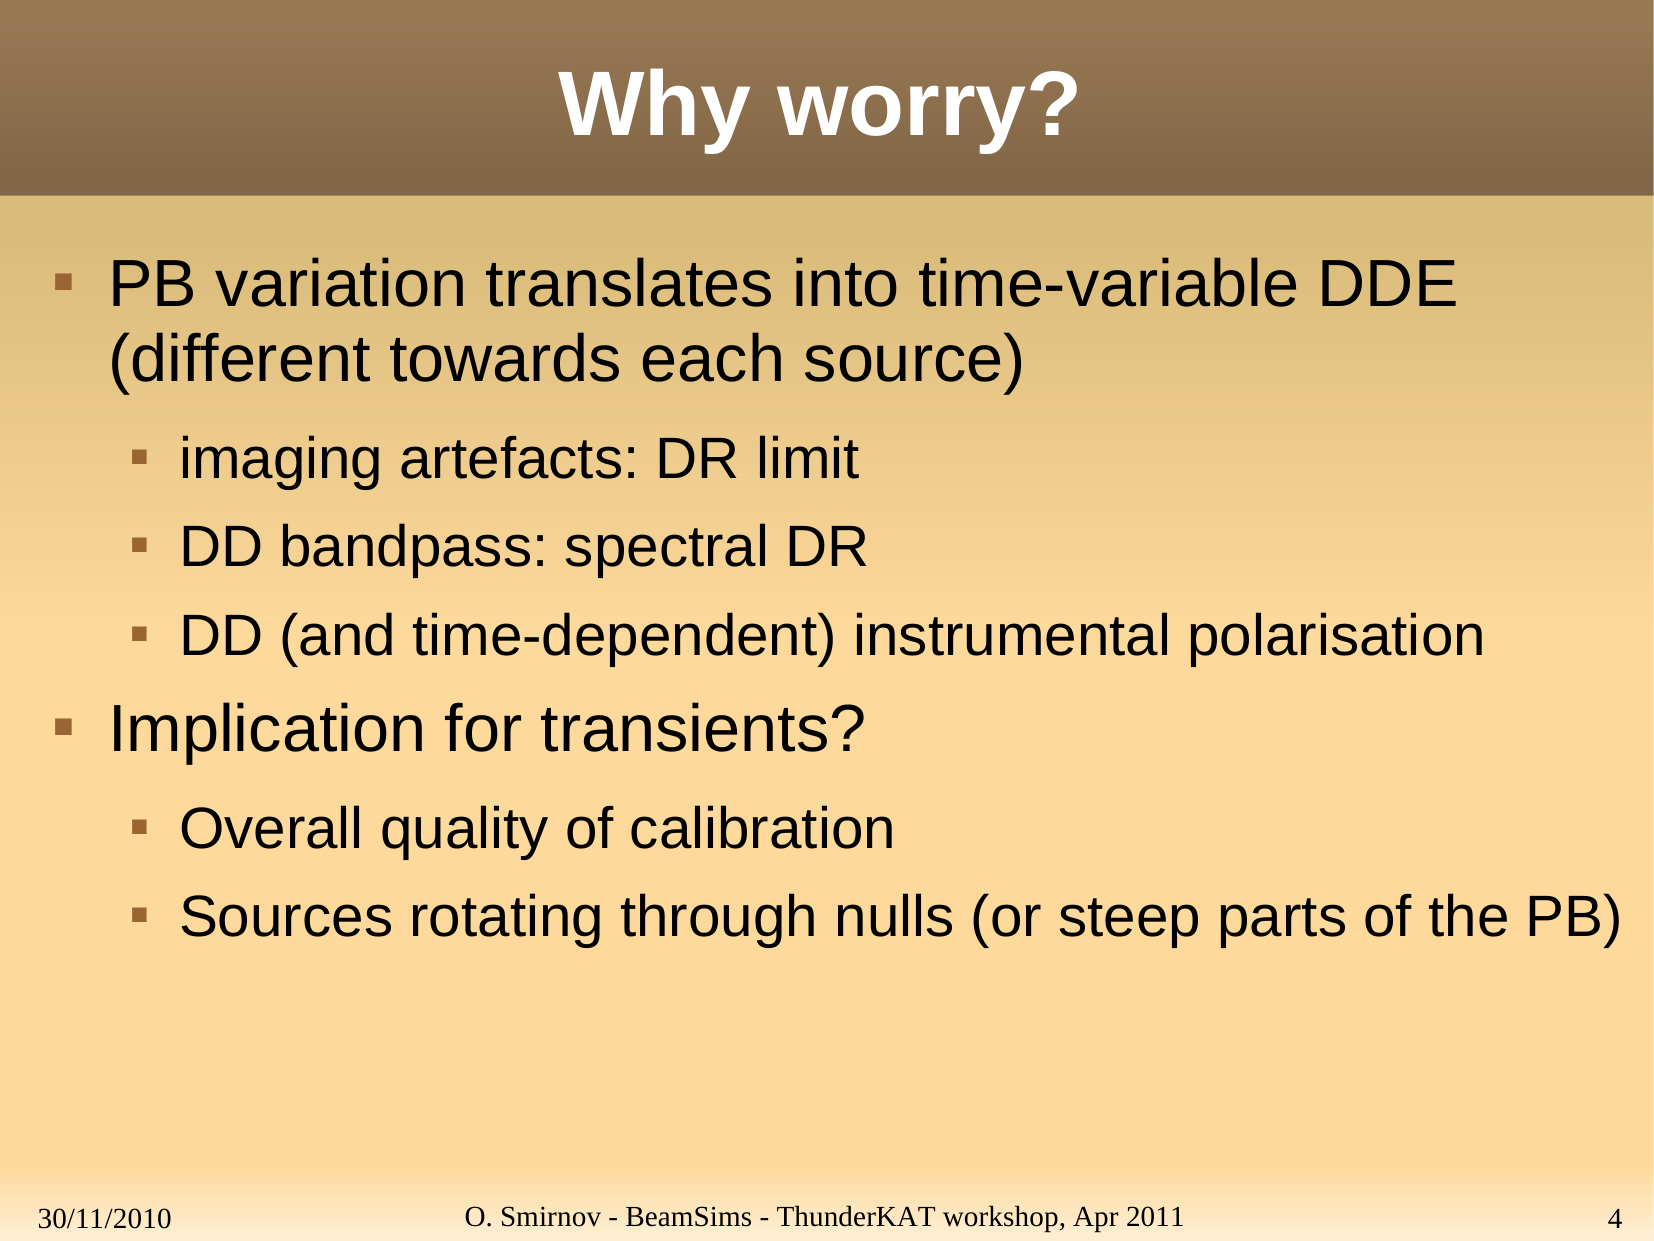

# Why worry?
PB variation translates into time-variable DDE (different towards each source)
imaging artefacts: DR limit
DD bandpass: spectral DR
DD (and time-dependent) instrumental polarisation
Implication for transients?
Overall quality of calibration
Sources rotating through nulls (or steep parts of the PB)
O. Smirnov - BeamSims - ThunderKAT workshop, Apr 2011
30/11/2010
4